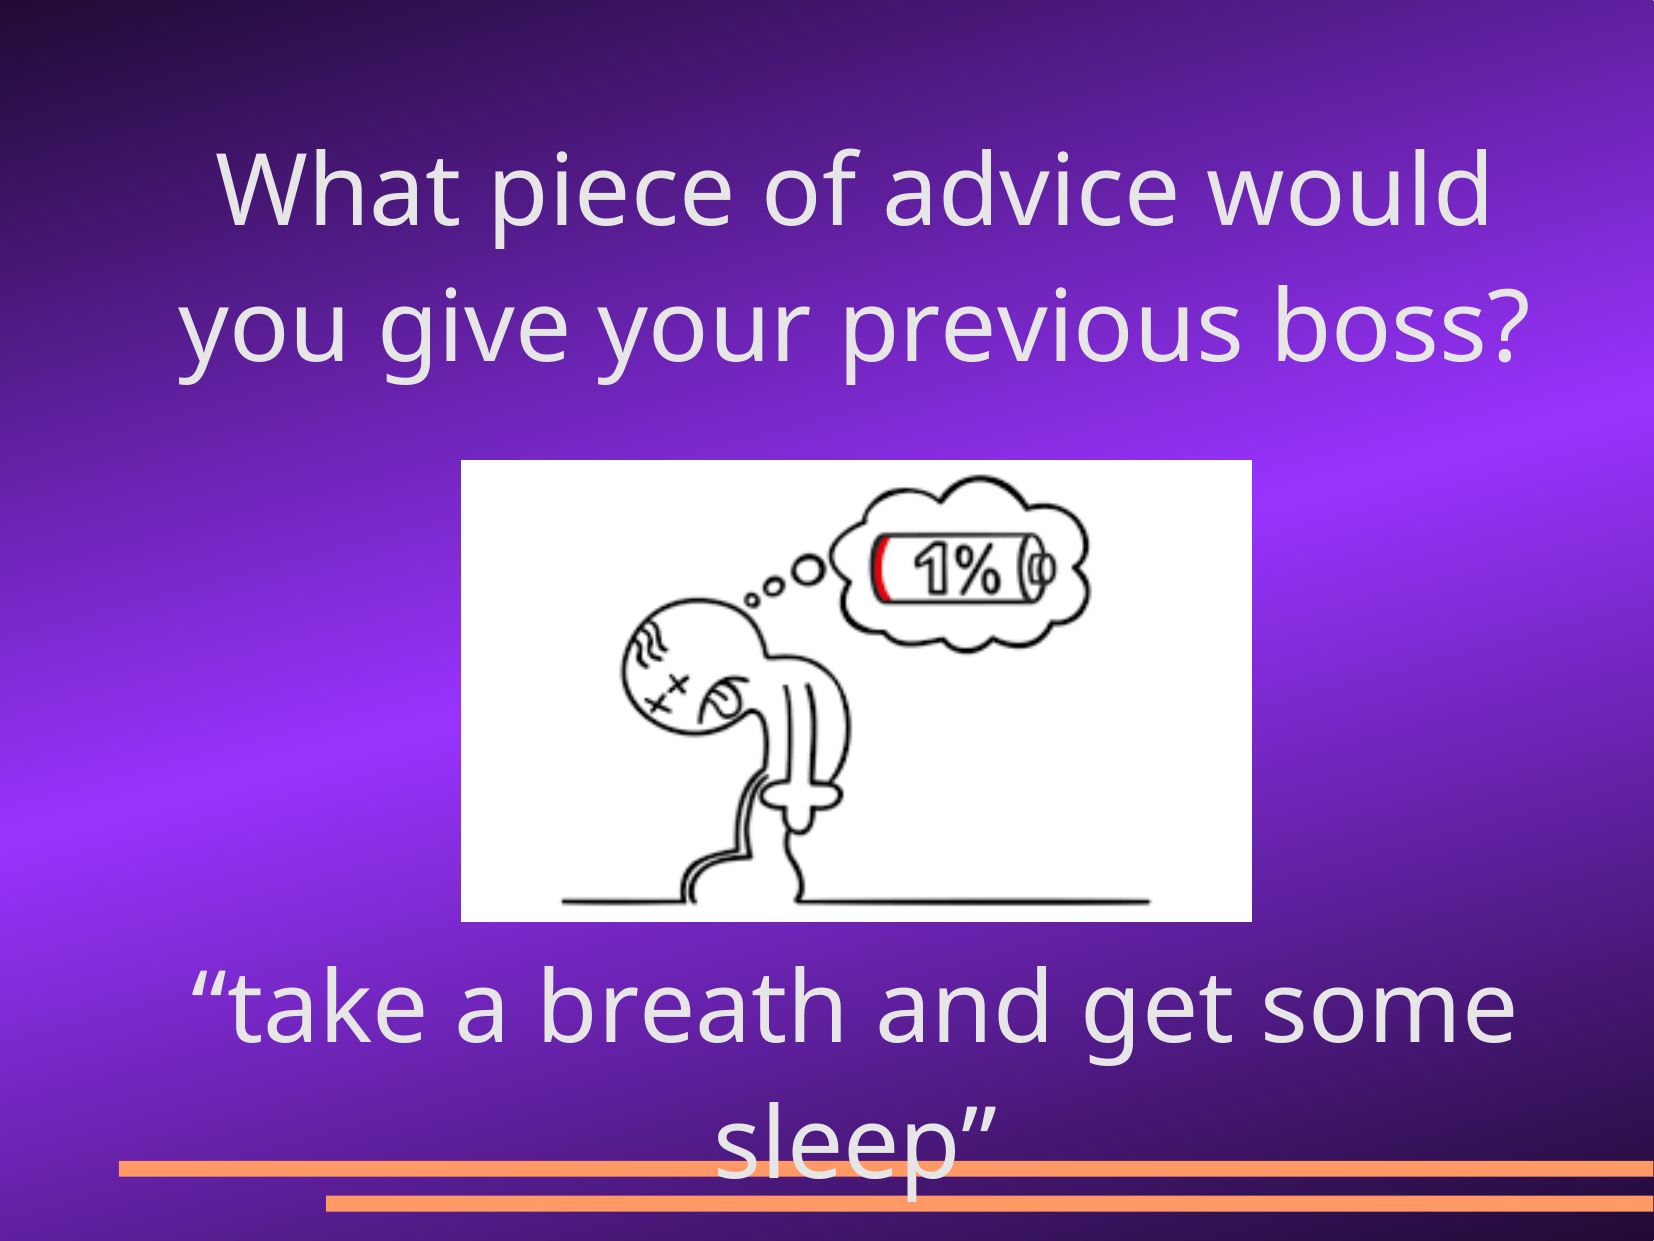

# What piece of advice would you give your previous boss?
“take a breath and get some sleep”